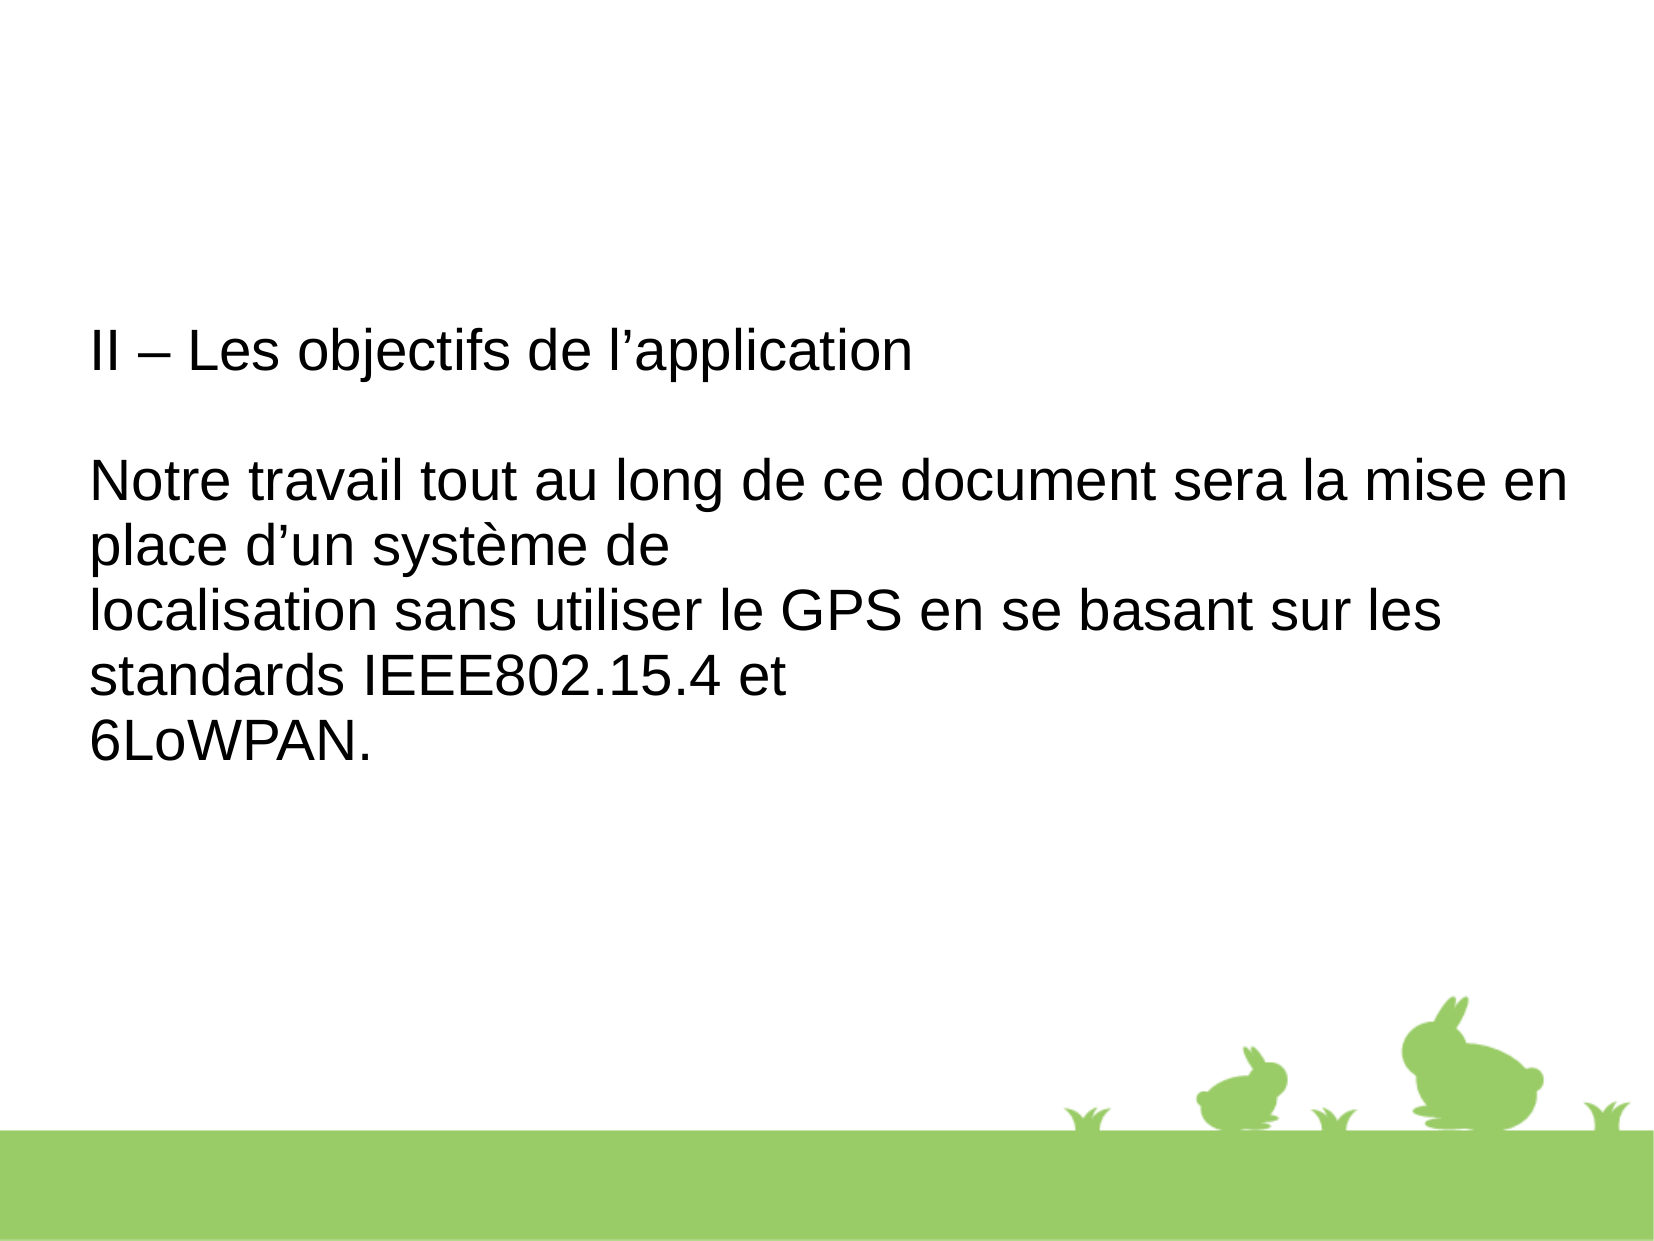

II – Les objectifs de l’application
Notre travail tout au long de ce document sera la mise en place d’un système de
localisation sans utiliser le GPS en se basant sur les standards IEEE802.15.4 et
6LoWPAN.